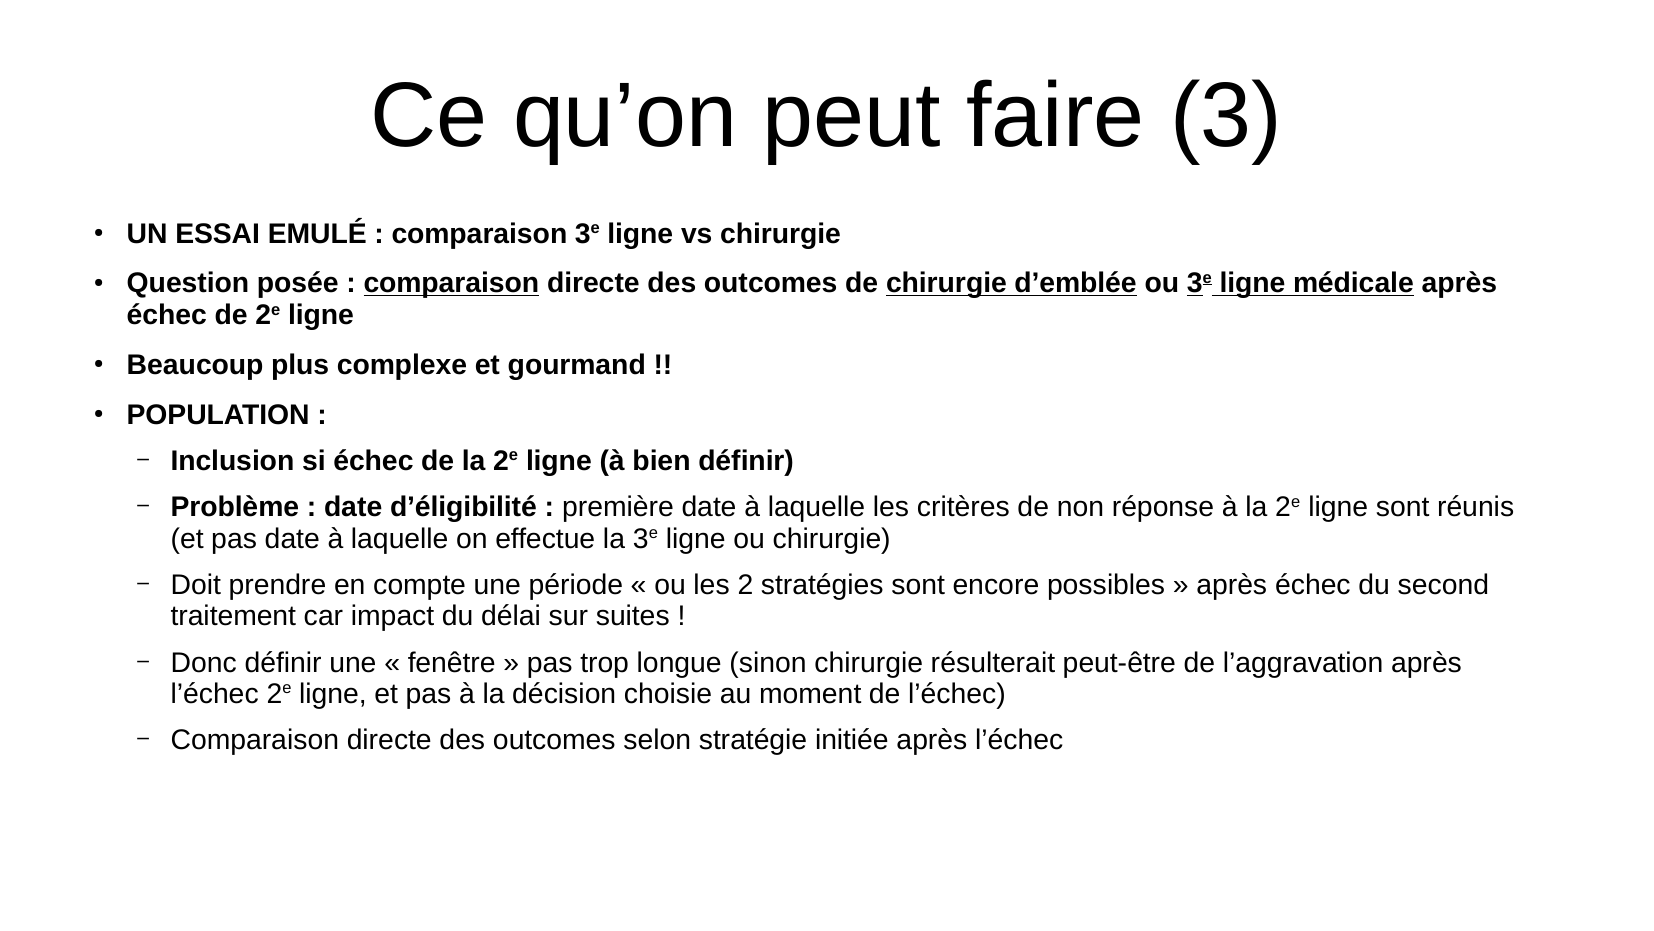

# Ce qu’on peut faire (3)
UN ESSAI EMULÉ : comparaison 3e ligne vs chirurgie
Question posée : comparaison directe des outcomes de chirurgie d’emblée ou 3e ligne médicale après échec de 2e ligne
Beaucoup plus complexe et gourmand !!
POPULATION :
Inclusion si échec de la 2e ligne (à bien définir)
Problème : date d’éligibilité : première date à laquelle les critères de non réponse à la 2e ligne sont réunis (et pas date à laquelle on effectue la 3e ligne ou chirurgie)
Doit prendre en compte une période « ou les 2 stratégies sont encore possibles » après échec du second traitement car impact du délai sur suites !
Donc définir une « fenêtre » pas trop longue (sinon chirurgie résulterait peut-être de l’aggravation après l’échec 2e ligne, et pas à la décision choisie au moment de l’échec)
Comparaison directe des outcomes selon stratégie initiée après l’échec